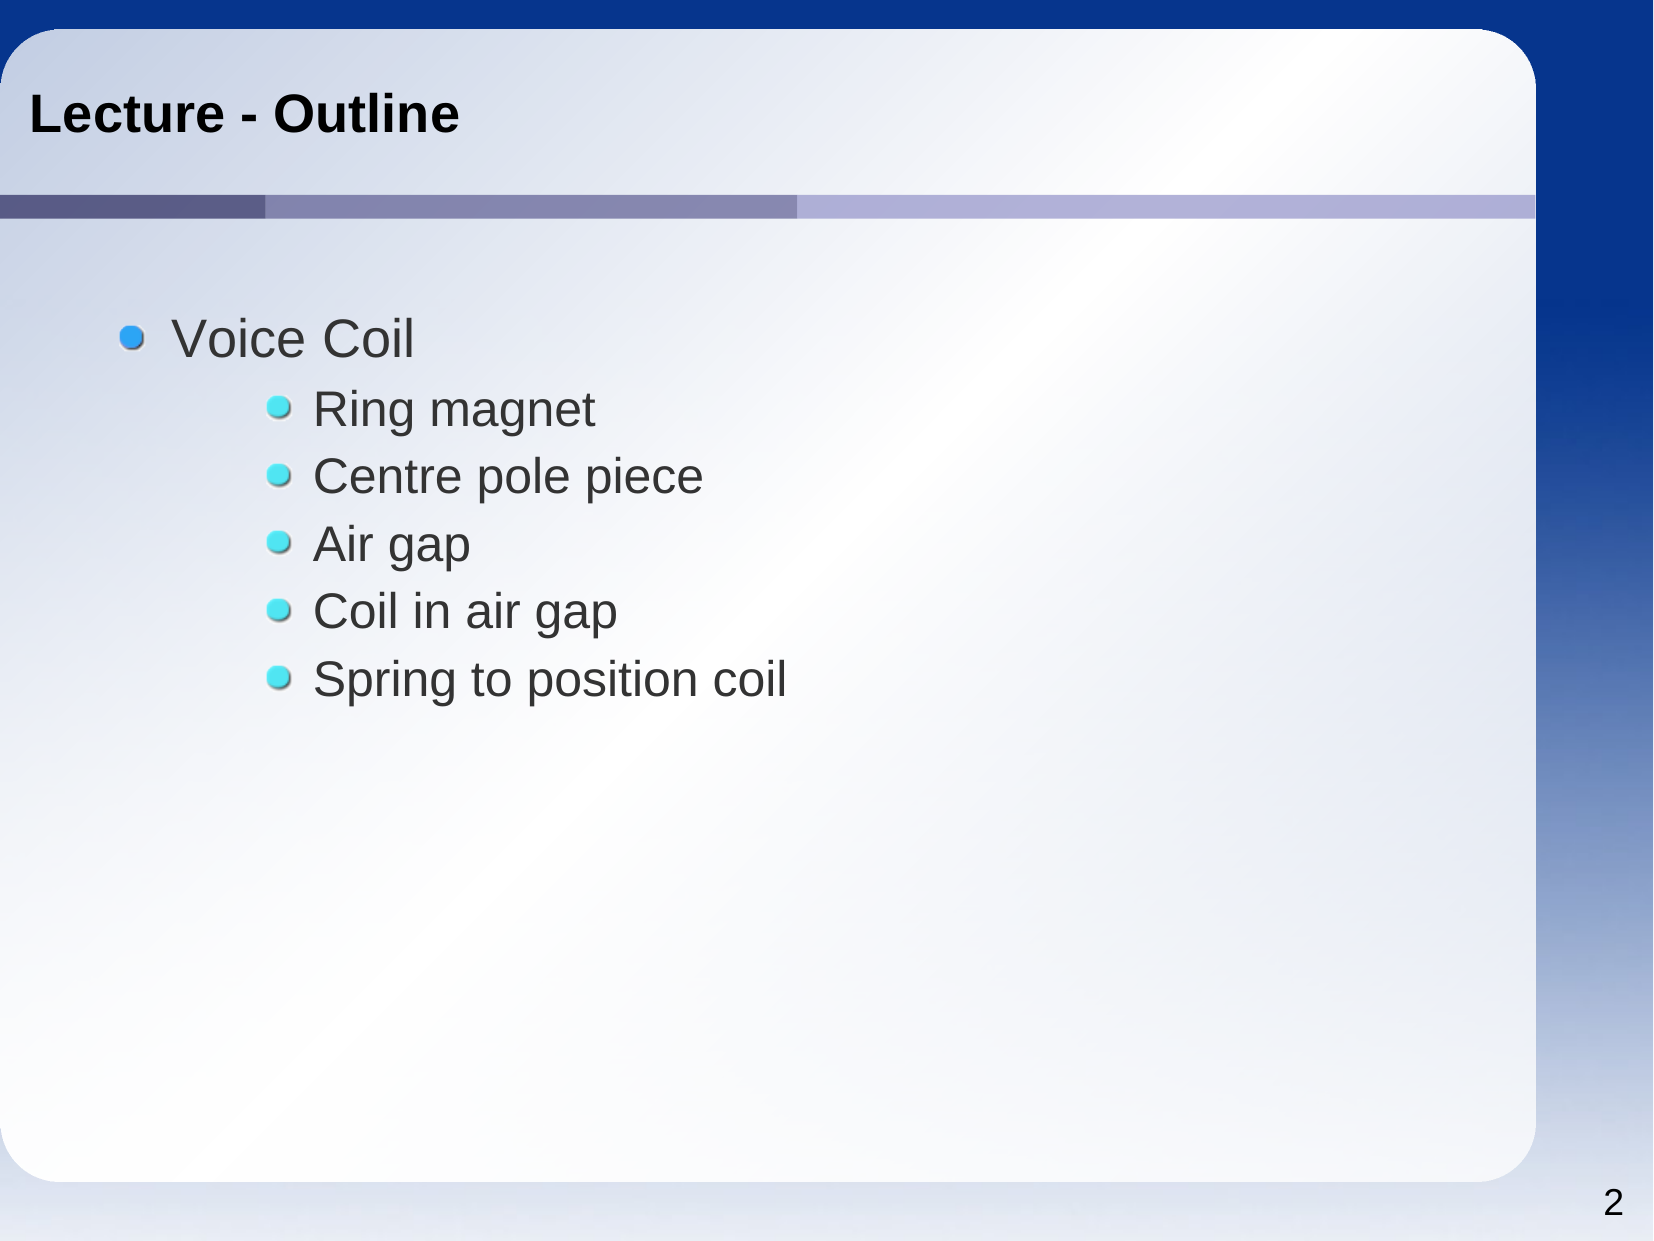

# Lecture - Outline
Voice Coil
Ring magnet
Centre pole piece
Air gap
Coil in air gap
Spring to position coil
2